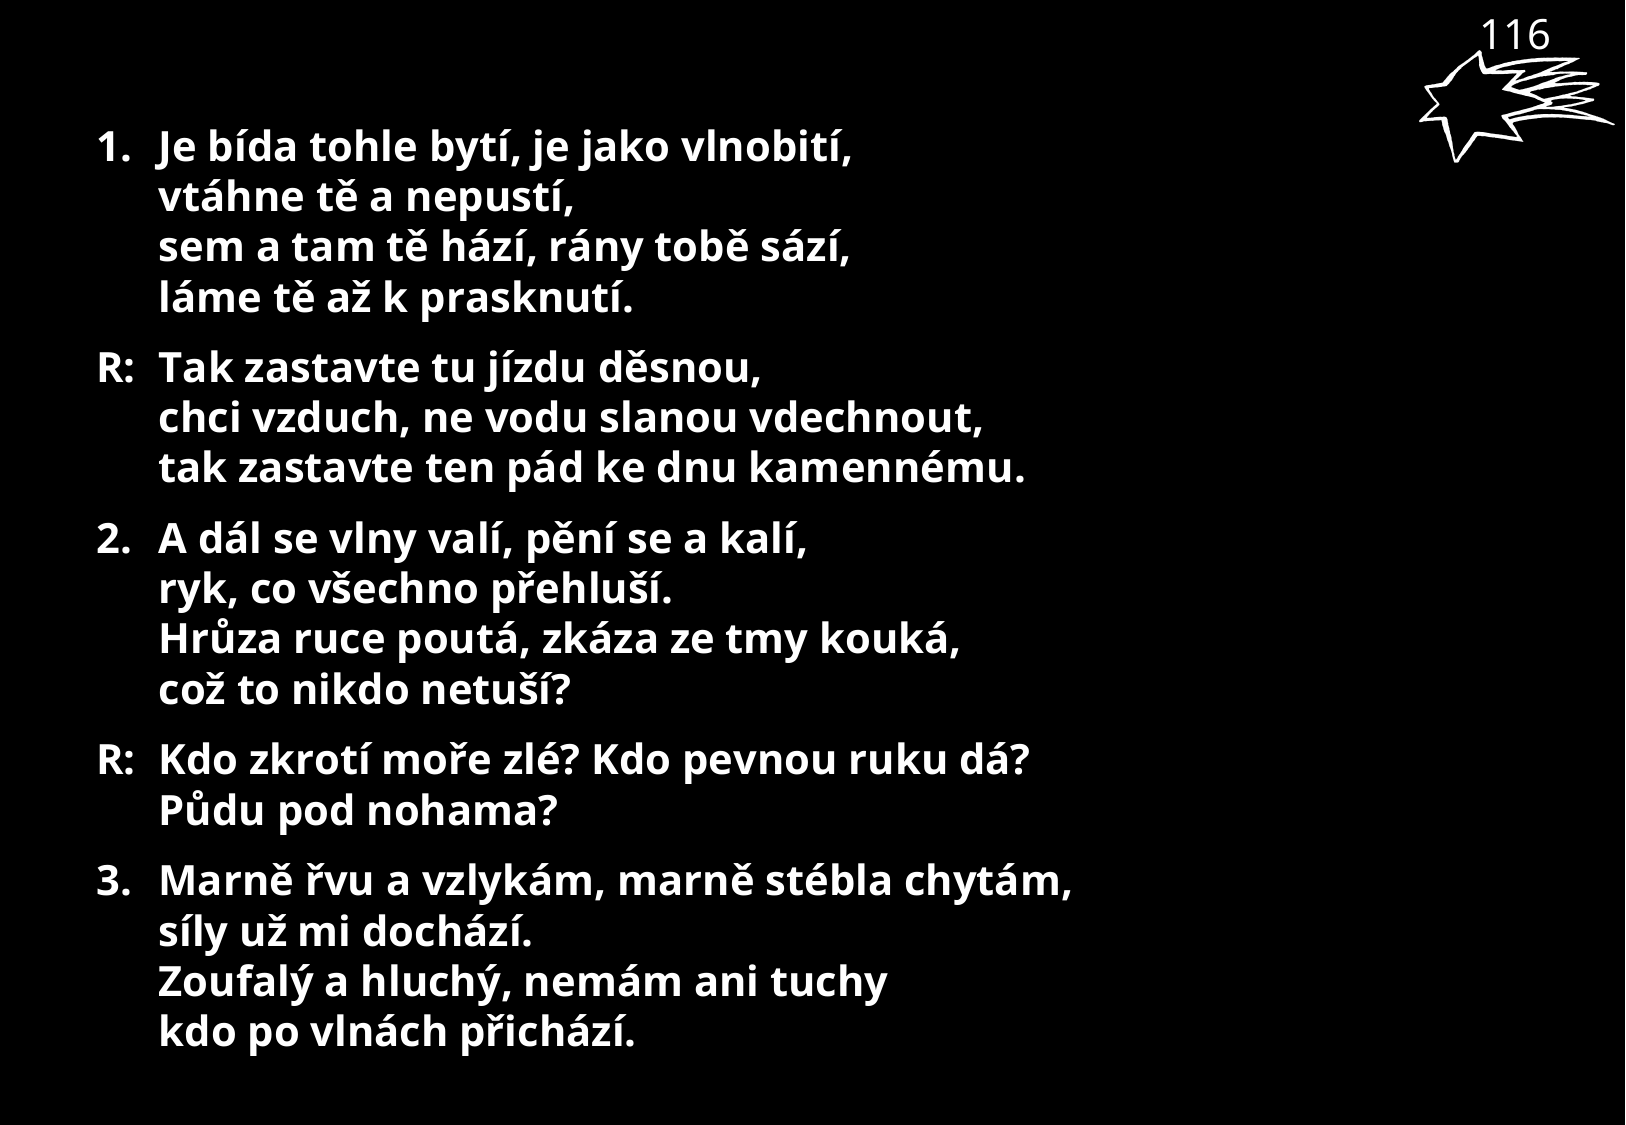

116
# Je bída tohle bytí, je jako vlnobití, vtáhne tě a nepustí, sem a tam tě hází, rány tobě sází, láme tě až k prasknutí.
R: 	Tak zastavte tu jízdu děsnou,
chci vzduch, ne vodu slanou vdechnout,
tak zastavte ten pád ke dnu kamennému.
A dál se vlny valí, pění se a kalí,
ryk, co všechno přehluší.
Hrůza ruce poutá, zkáza ze tmy kouká,
což to nikdo netuší?
R: 	Kdo zkrotí moře zlé? Kdo pevnou ruku dá?
Půdu pod nohama?
Marně řvu a vzlykám, marně stébla chytám,
síly už mi dochází.
Zoufalý a hluchý, nemám ani tuchy
kdo po vlnách přichází.